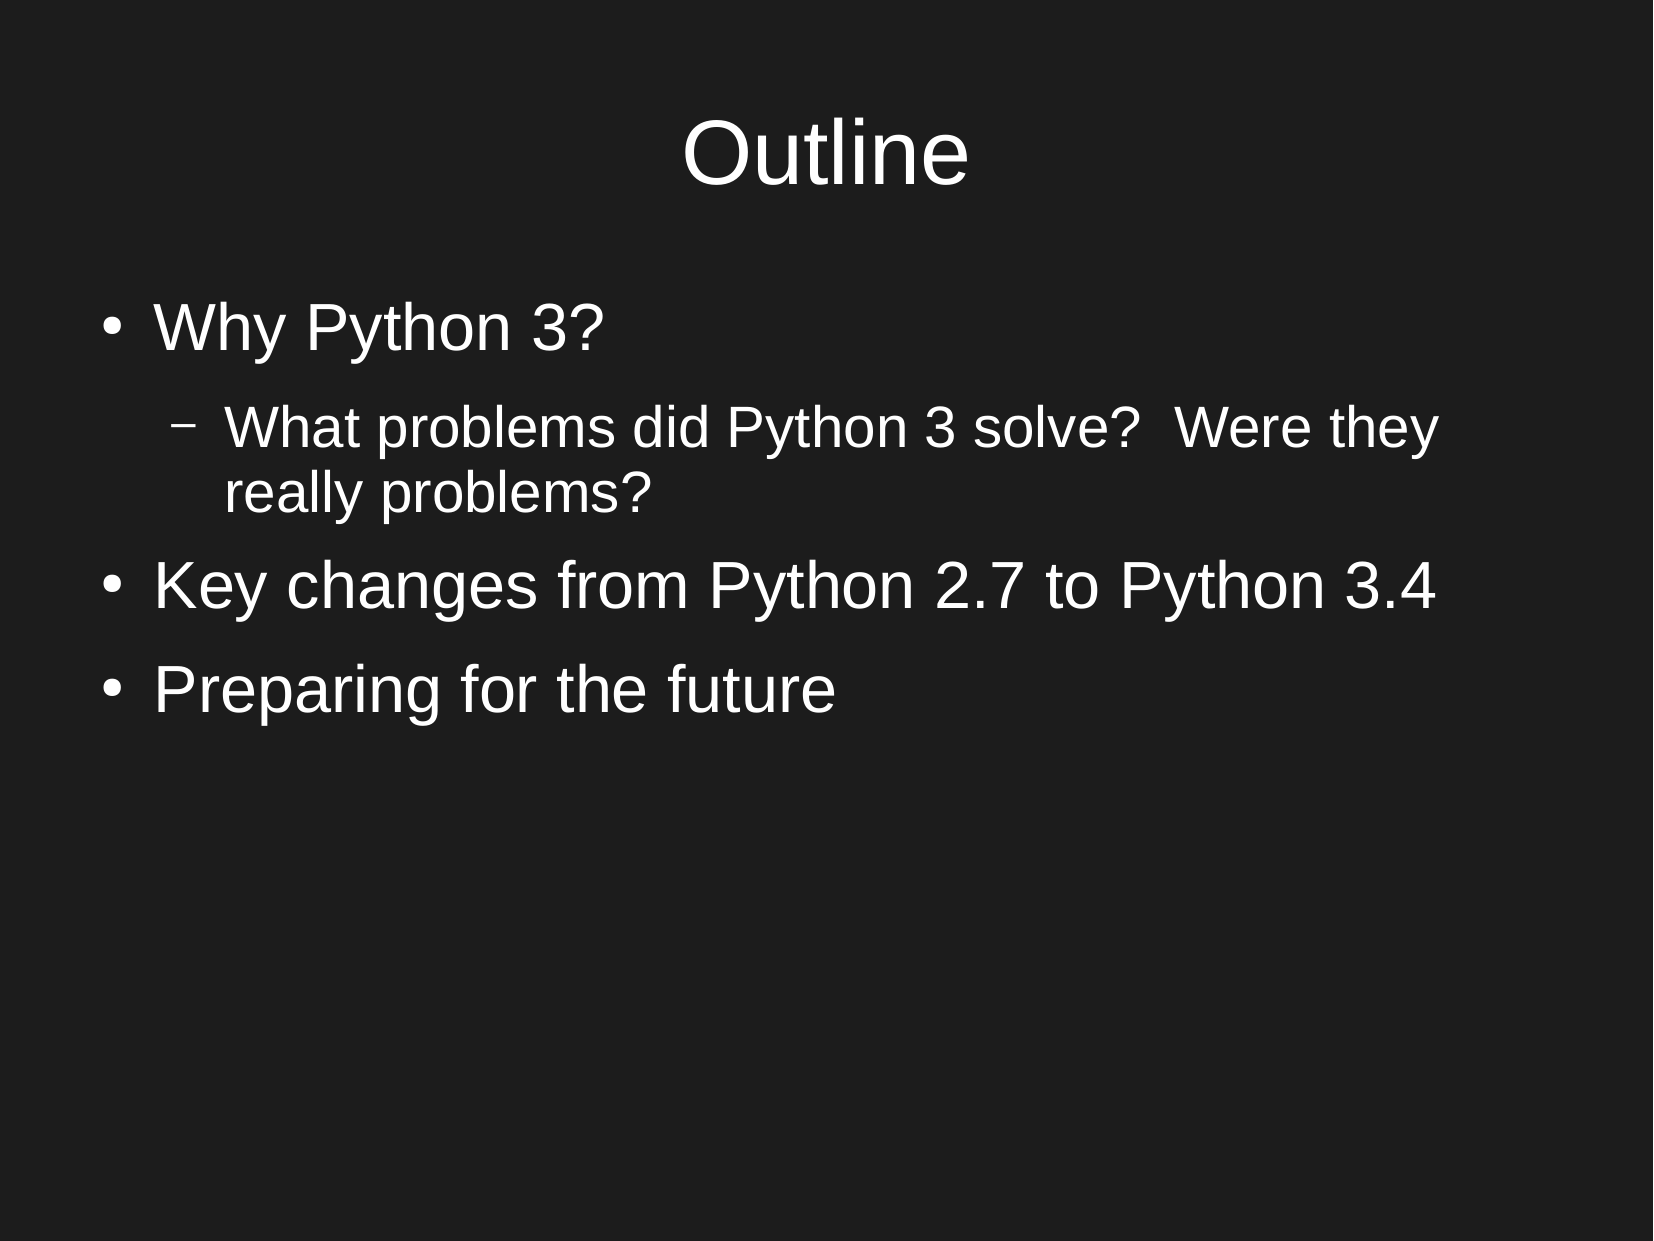

# Outline
Why Python 3?
What problems did Python 3 solve? Were they really problems?
Key changes from Python 2.7 to Python 3.4
Preparing for the future